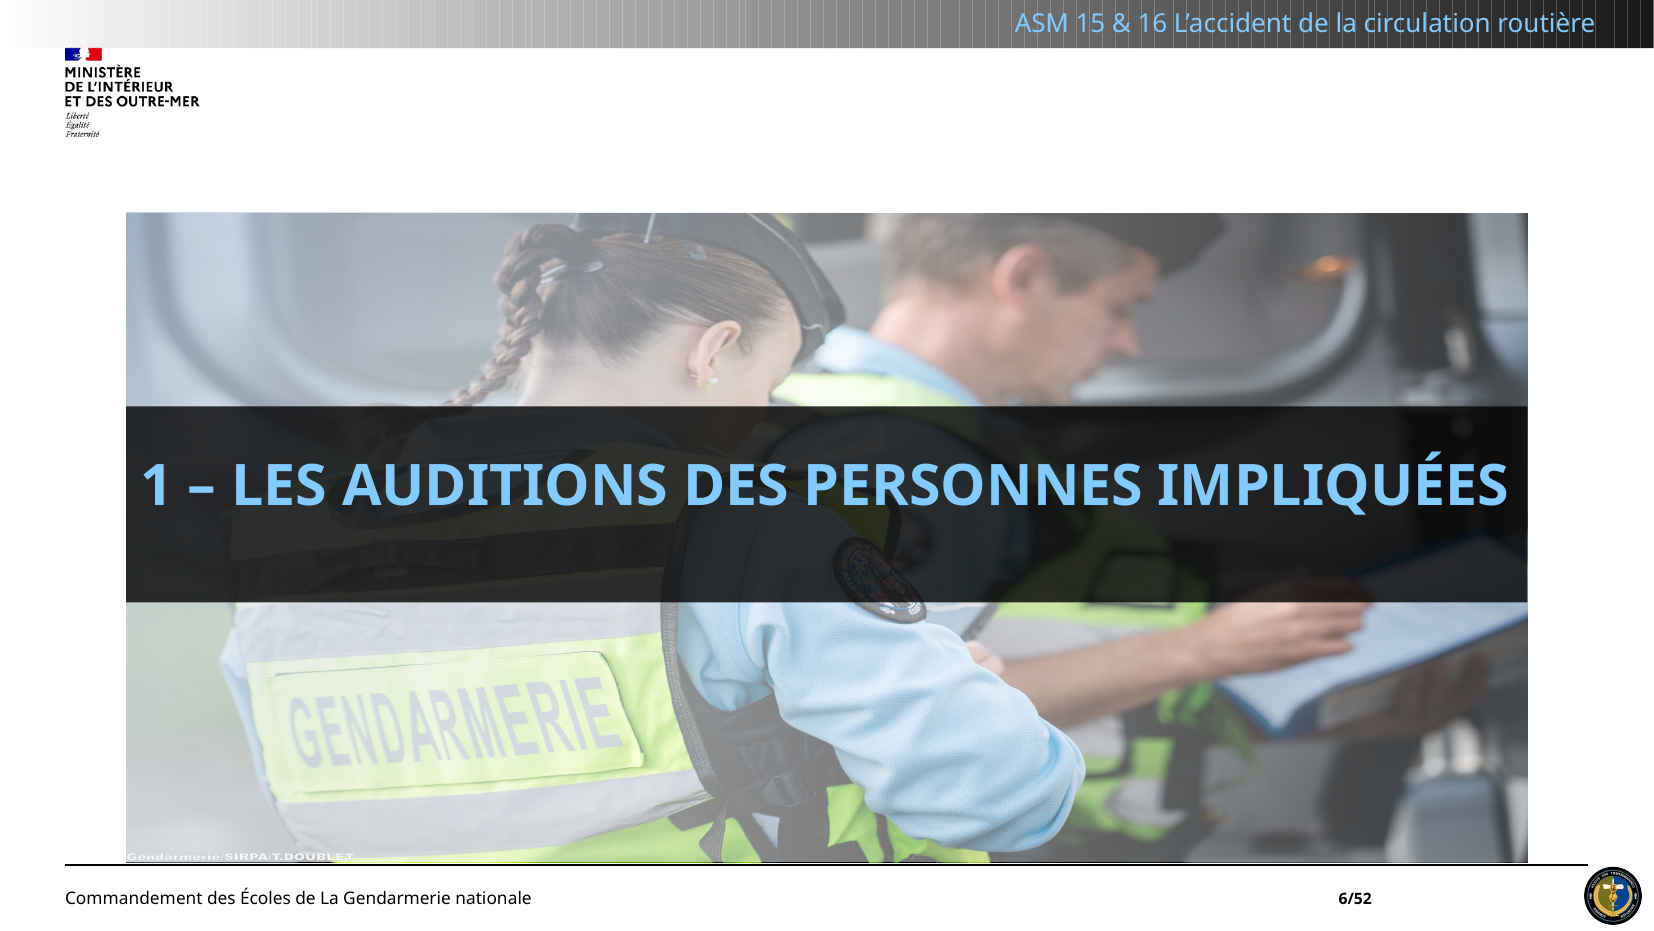

# 1 – LES AUDITIONS DES PERSONNES IMPLIQUÉES